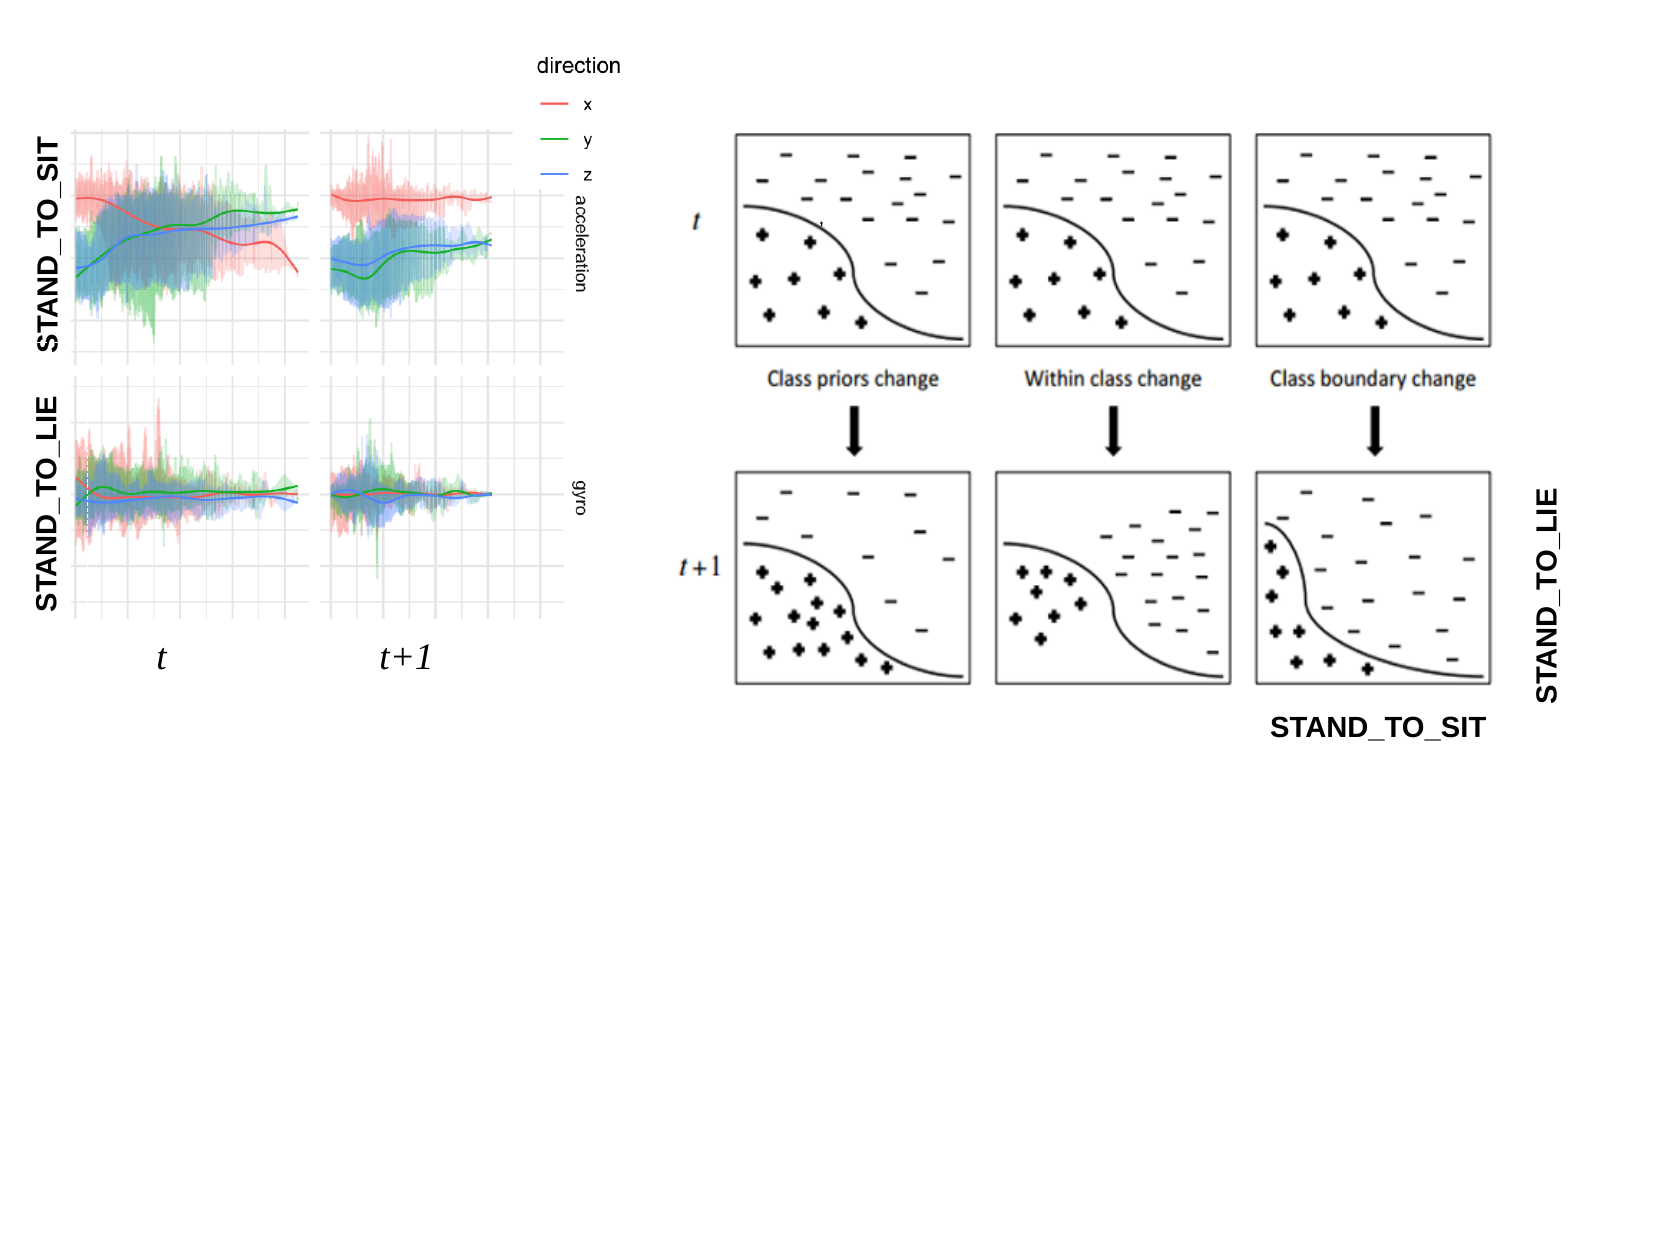

,
STAND_TO_SIT
STAND_TO_LIE
STAND_TO_LIE
t
t+1
STAND_TO_SIT